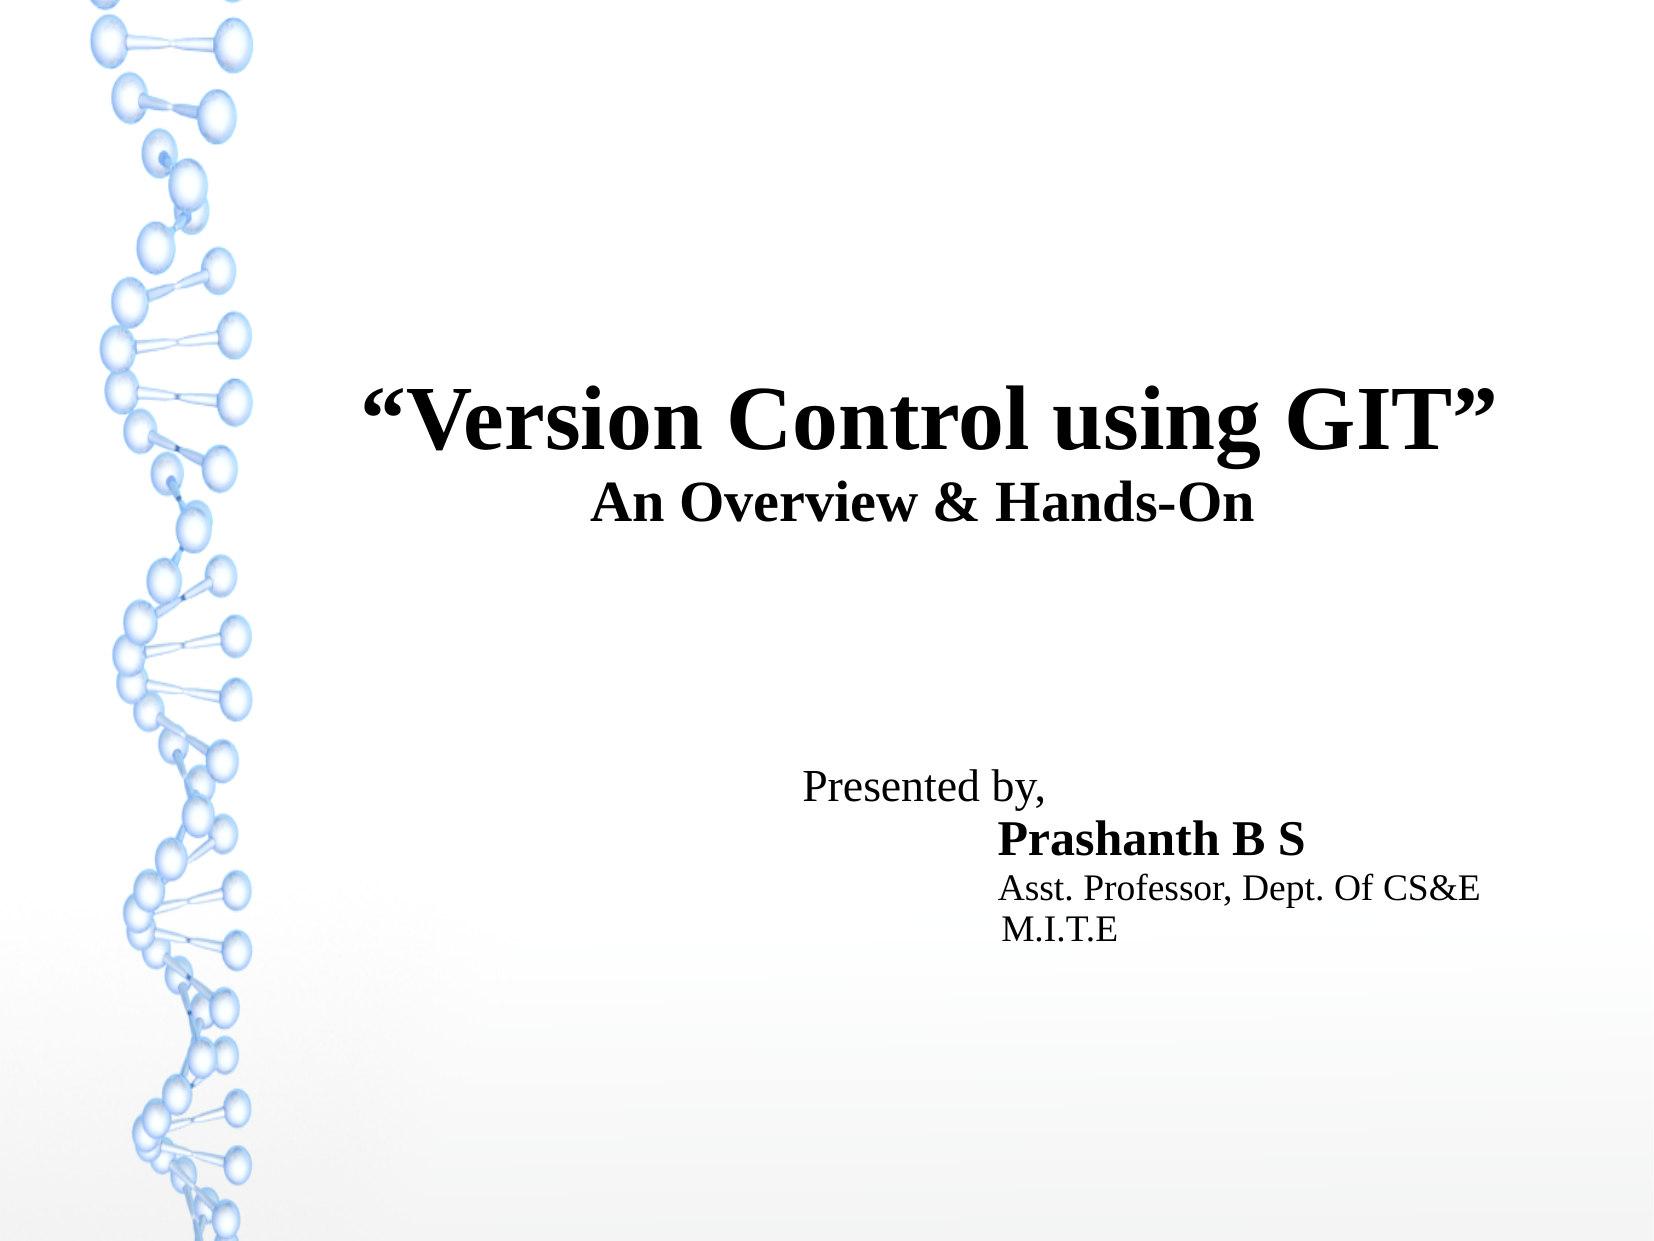

# “Version Control using GIT”
An Overview & Hands-On
Presented by,
						Prashanth B S
								 Asst. Professor, Dept. Of CS&E
			 M.I.T.E